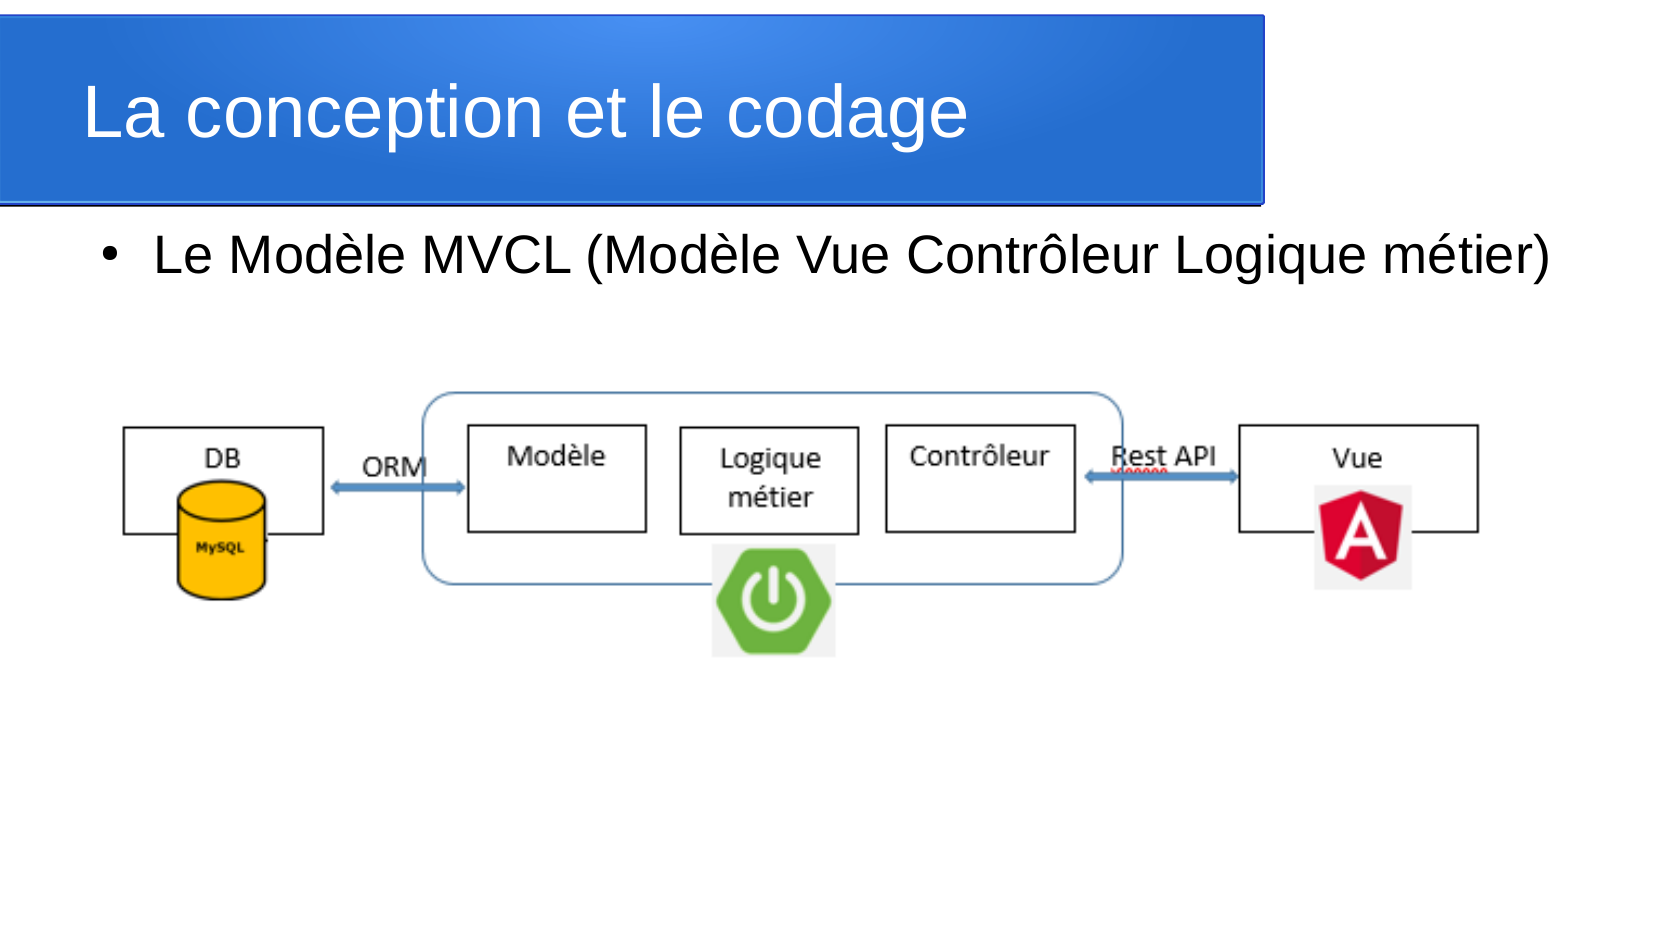

# La conception et le codage
Le Modèle MVCL (Modèle Vue Contrôleur Logique métier)